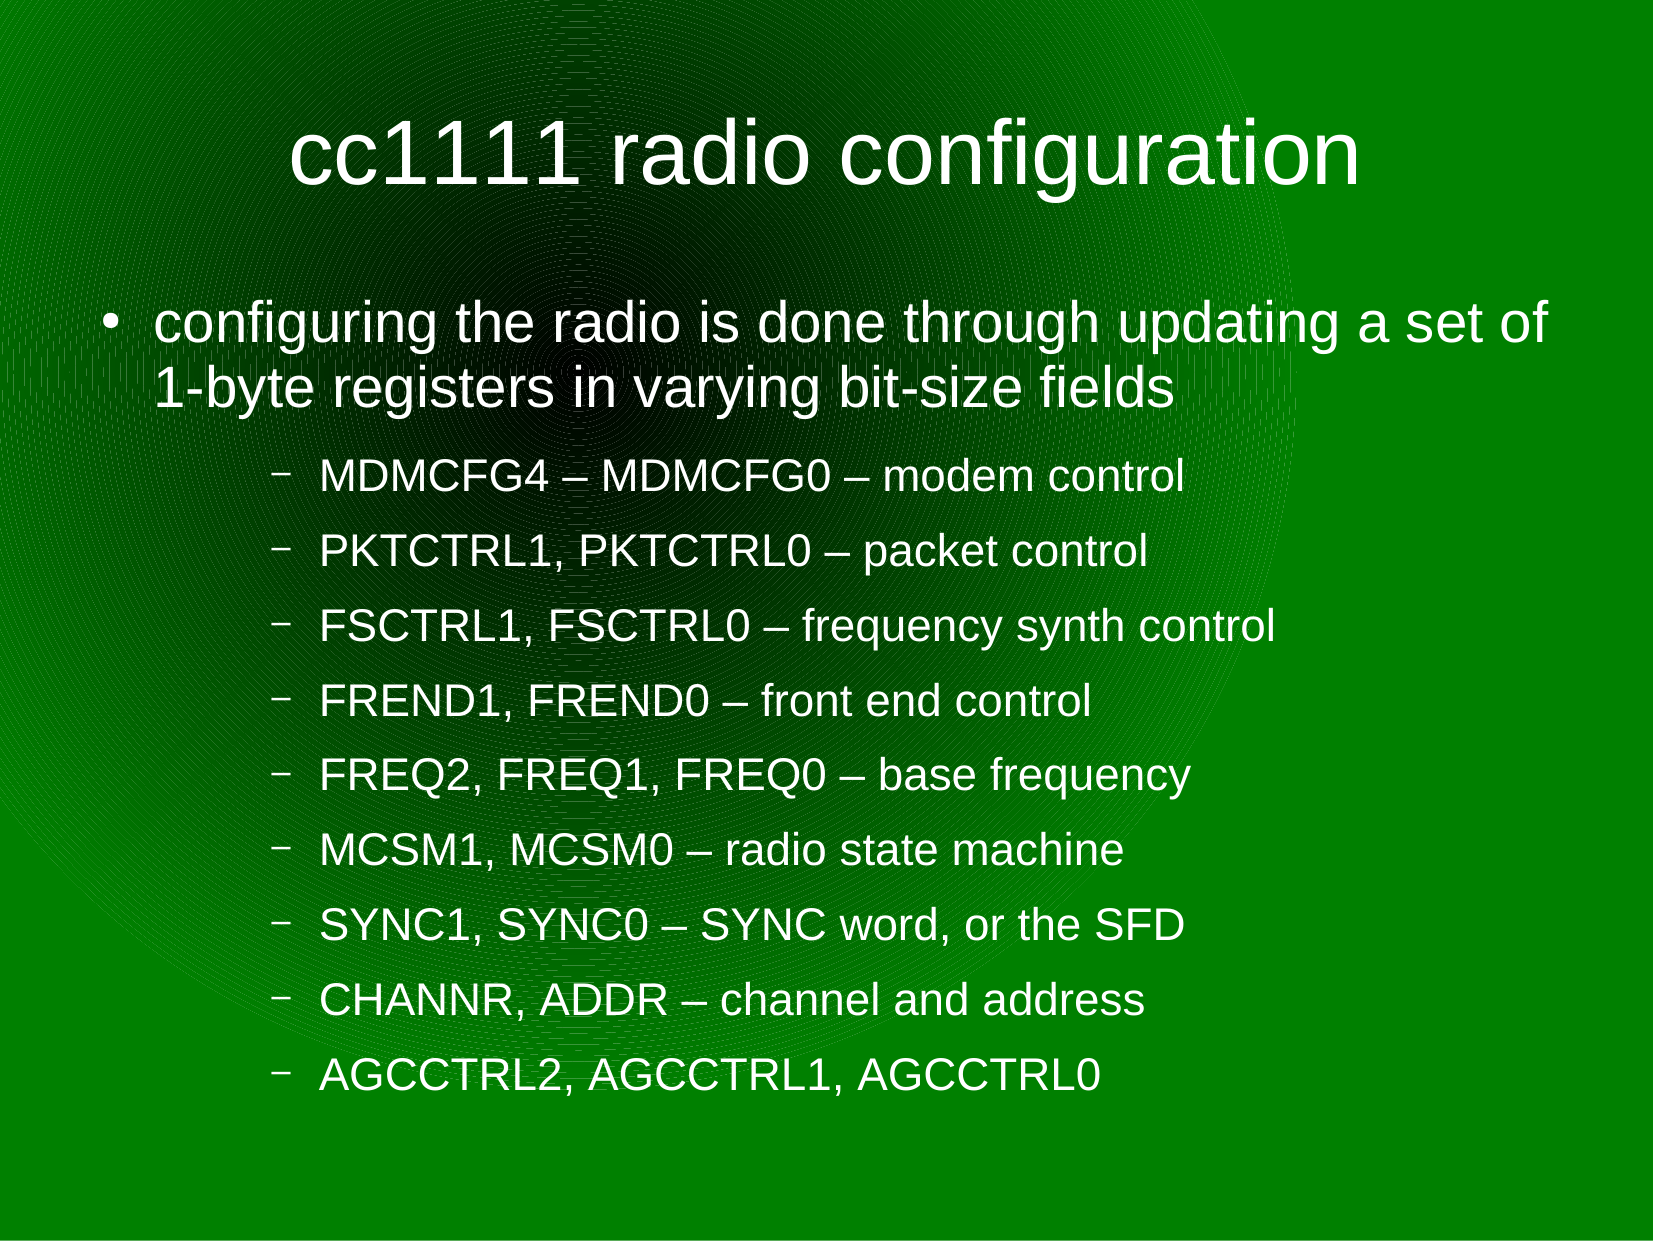

# cc1111 radio configuration
configuring the radio is done through updating a set of 1-byte registers in varying bit-size fields
MDMCFG4 – MDMCFG0 – modem control
PKTCTRL1, PKTCTRL0 – packet control
FSCTRL1, FSCTRL0 – frequency synth control
FREND1, FREND0 – front end control
FREQ2, FREQ1, FREQ0 – base frequency
MCSM1, MCSM0 – radio state machine
SYNC1, SYNC0 – SYNC word, or the SFD
CHANNR, ADDR – channel and address
AGCCTRL2, AGCCTRL1, AGCCTRL0